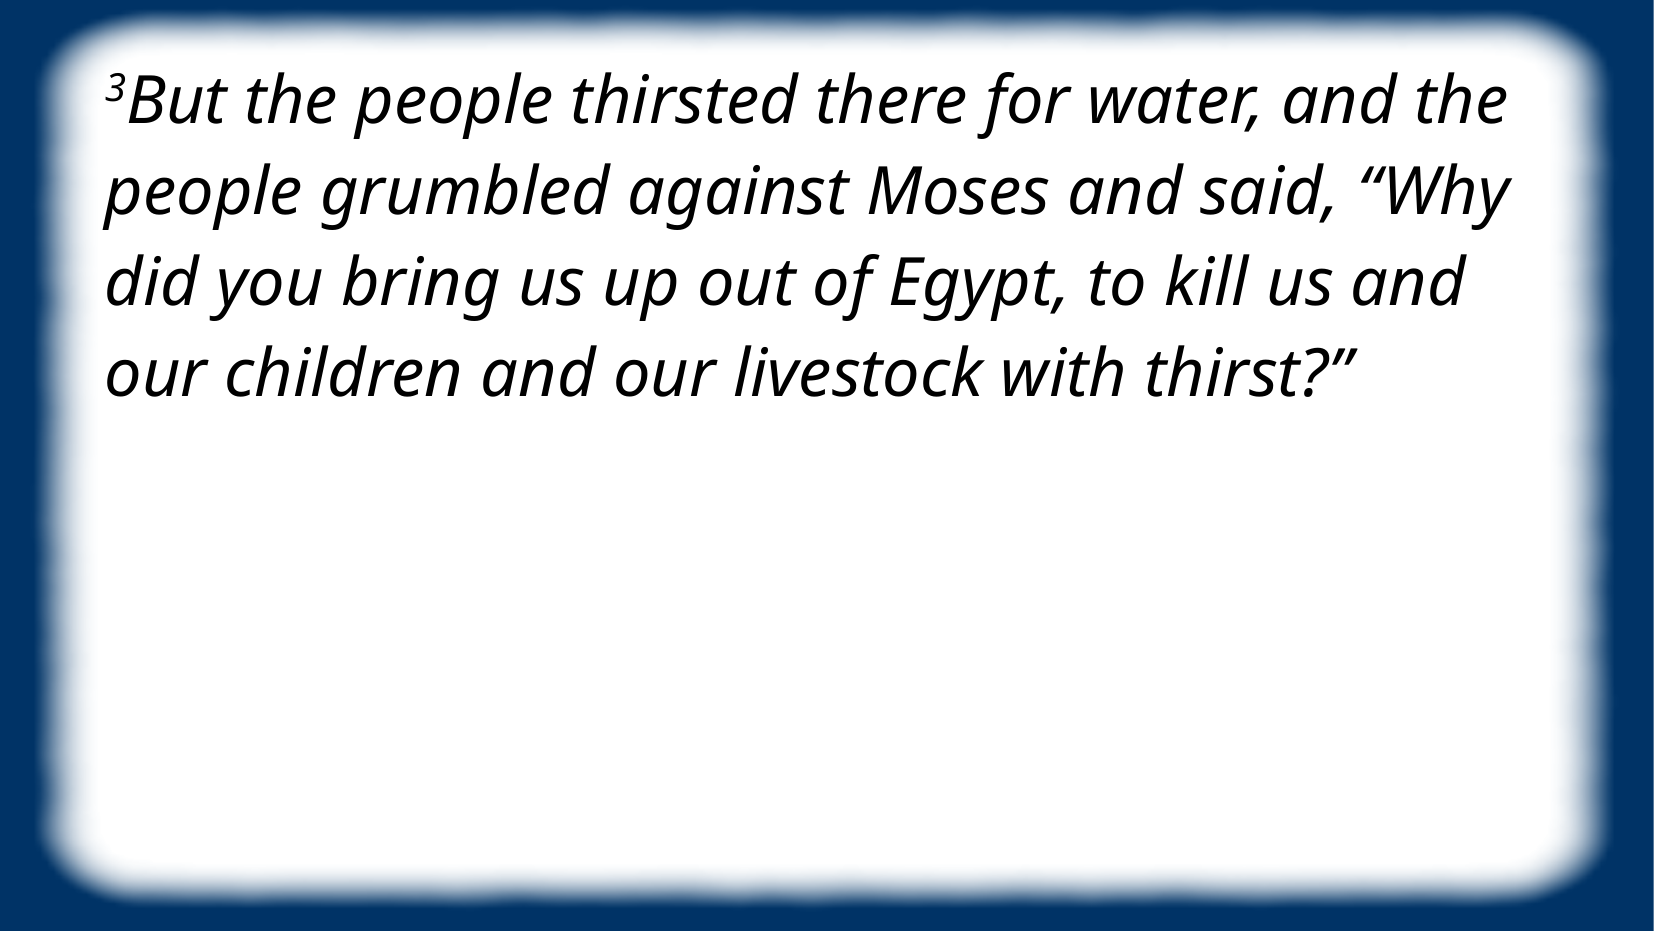

3But the people thirsted there for water, and the people grumbled against Moses and said, “Why did you bring us up out of Egypt, to kill us and our children and our livestock with thirst?”